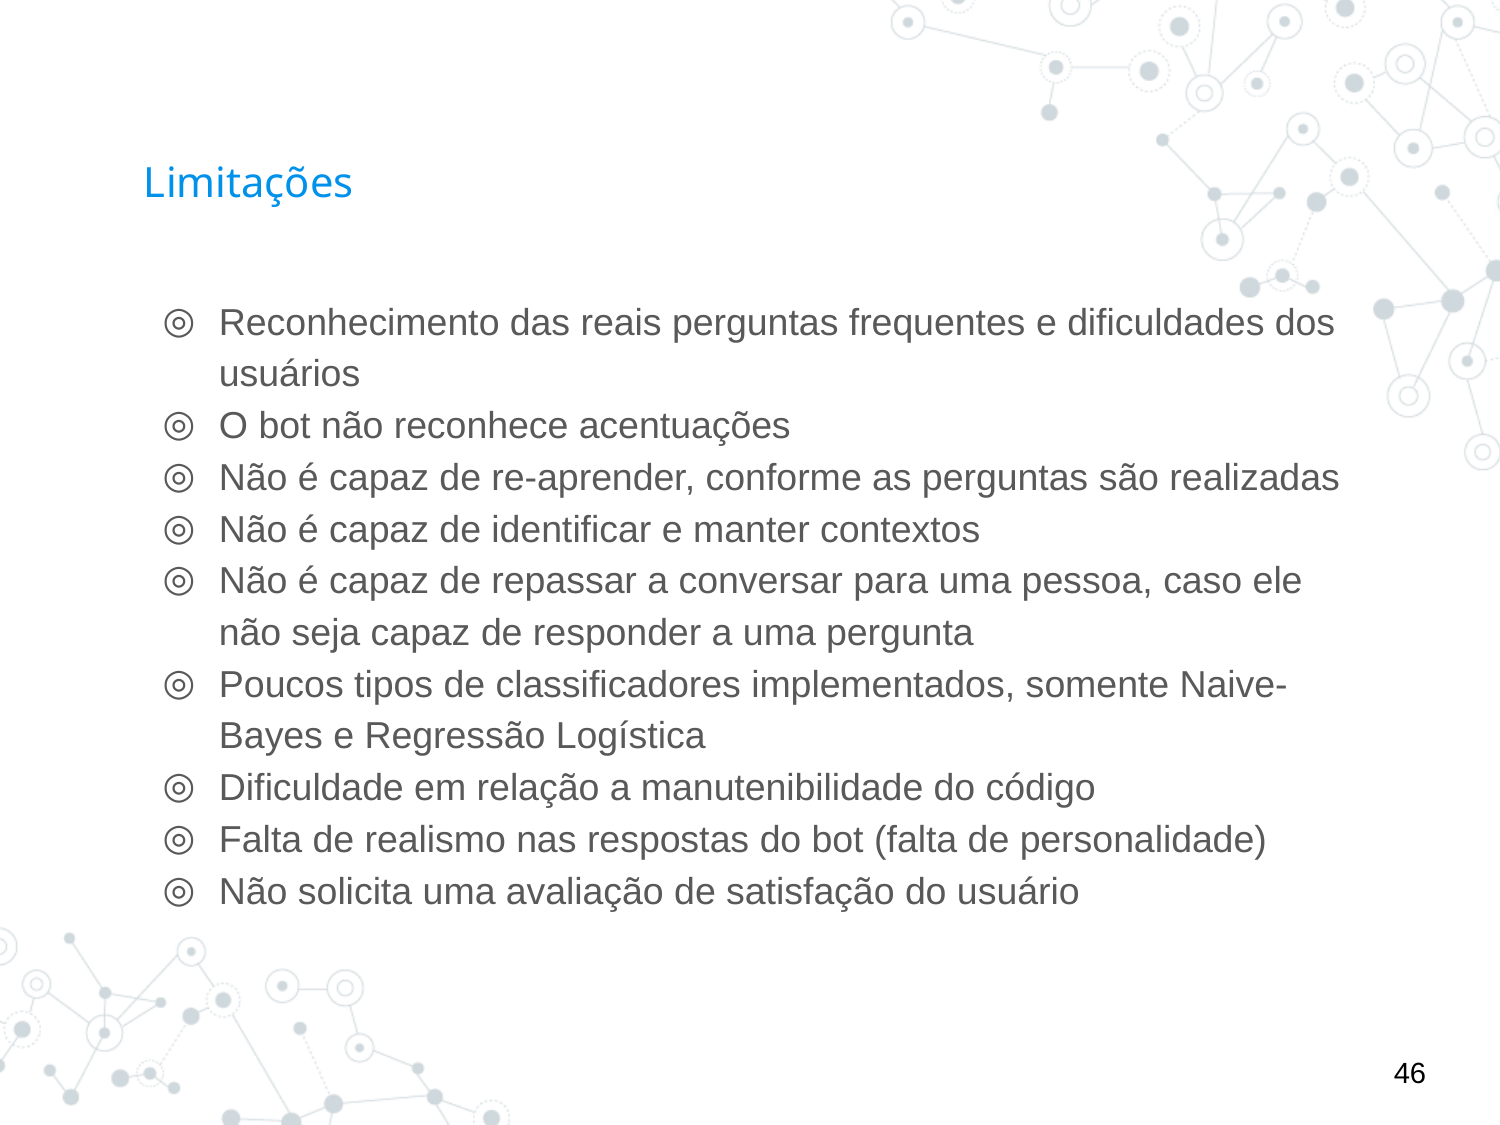

# Limitações
Reconhecimento das reais perguntas frequentes e dificuldades dos usuários
O bot não reconhece acentuações
Não é capaz de re-aprender, conforme as perguntas são realizadas
Não é capaz de identificar e manter contextos
Não é capaz de repassar a conversar para uma pessoa, caso ele não seja capaz de responder a uma pergunta
Poucos tipos de classificadores implementados, somente Naive-Bayes e Regressão Logística
Dificuldade em relação a manutenibilidade do código
Falta de realismo nas respostas do bot (falta de personalidade)
Não solicita uma avaliação de satisfação do usuário